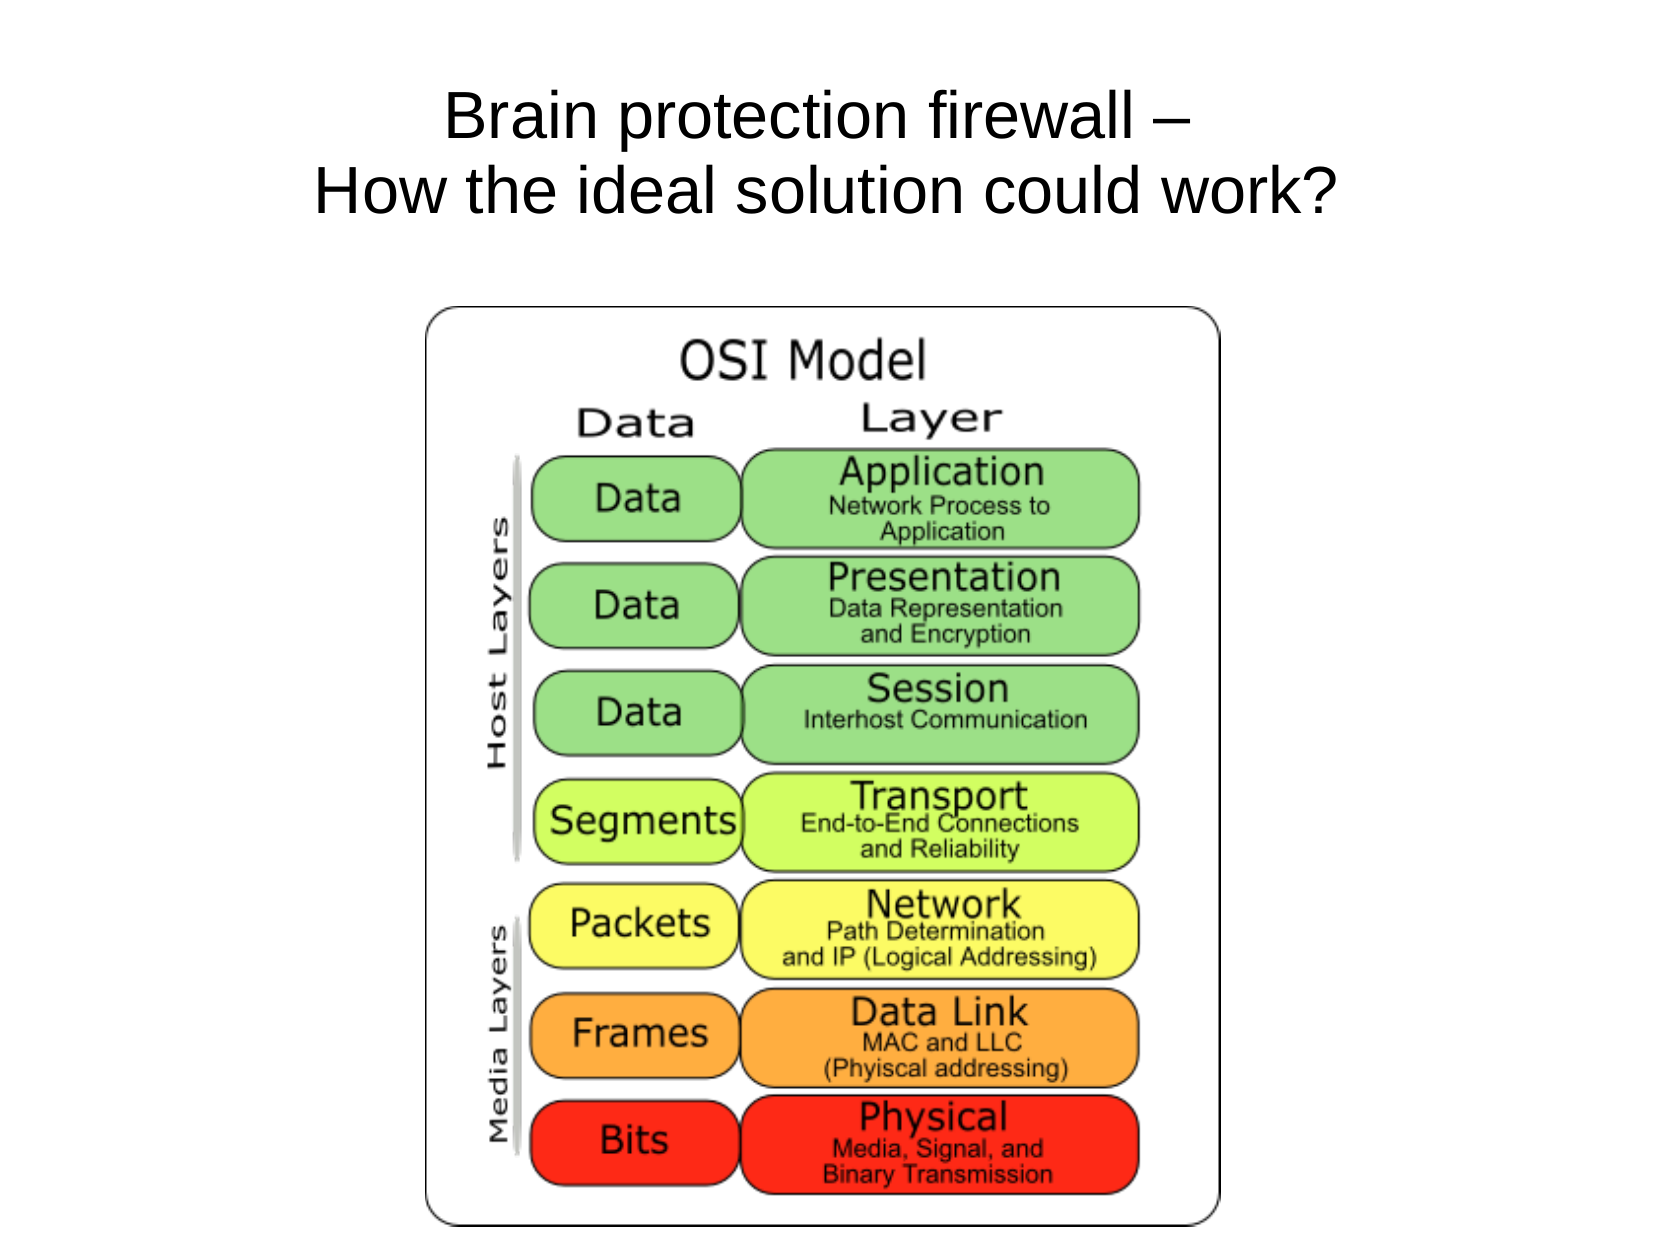

# Brain protection firewall – How the ideal solution could work?